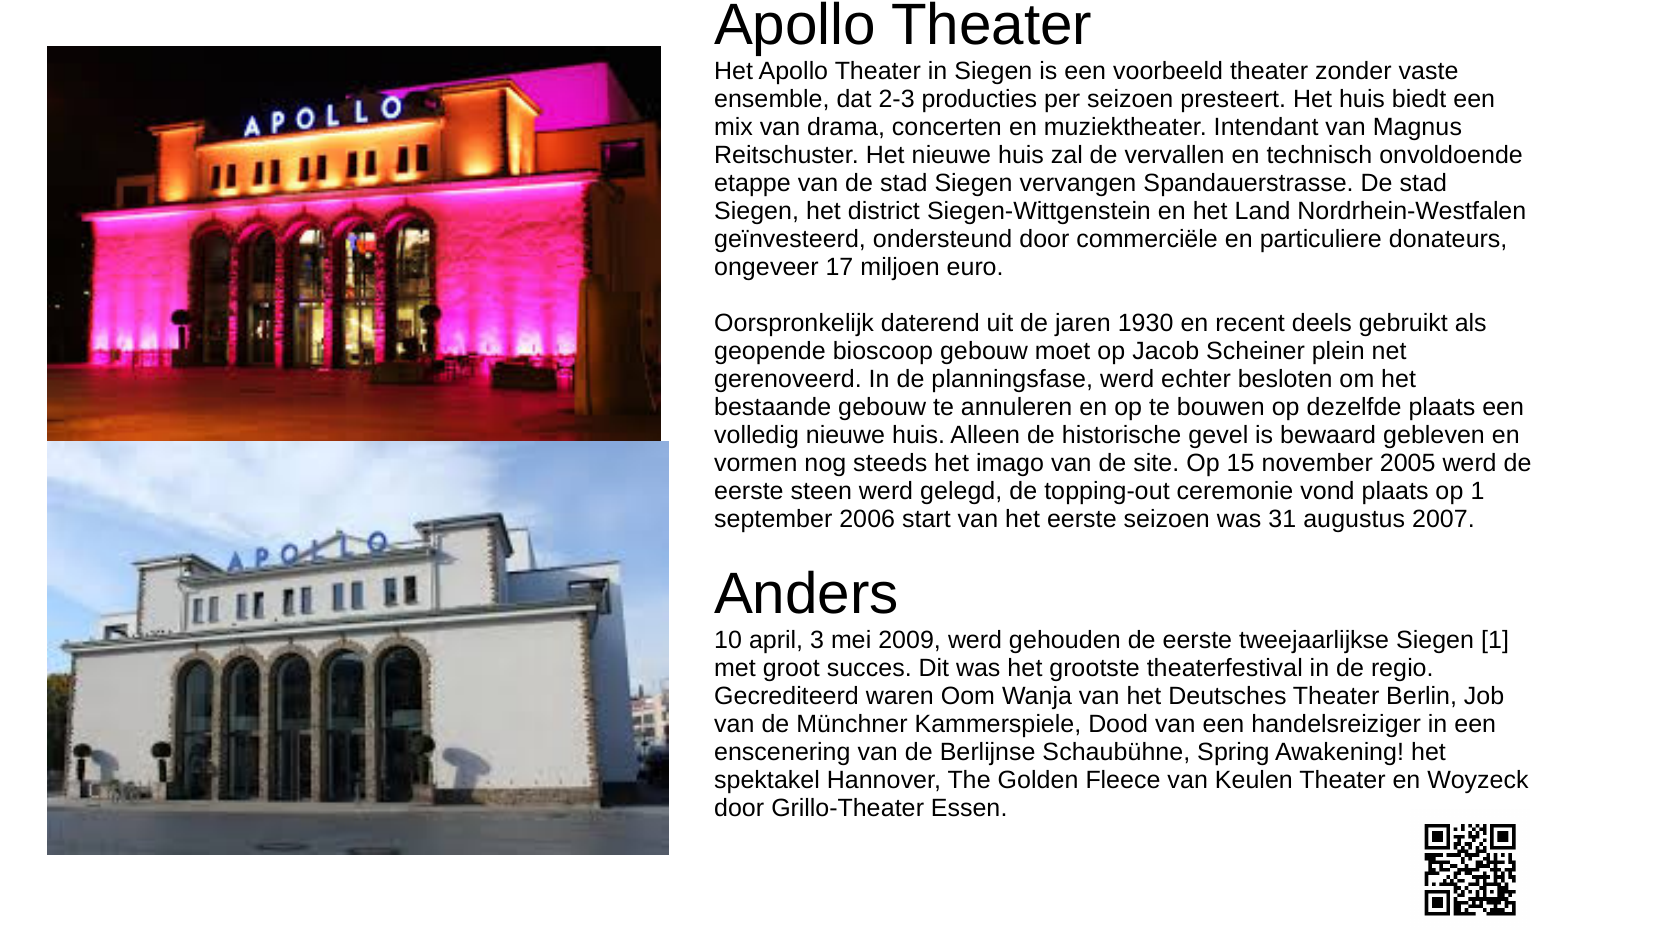

# Apollo Theater Het Apollo Theater in Siegen is een voorbeeld theater zonder vaste ensemble, dat 2-3 producties per seizoen presteert. Het huis biedt een mix van drama, concerten en muziektheater. Intendant van Magnus Reitschuster. Het nieuwe huis zal de vervallen en technisch onvoldoende etappe van de stad Siegen vervangen Spandauerstrasse. De stad Siegen, het district Siegen-Wittgenstein en het Land Nordrhein-Westfalen geïnvesteerd, ondersteund door commerciële en particuliere donateurs, ongeveer 17 miljoen euro. Oorspronkelijk daterend uit de jaren 1930 en recent deels gebruikt als geopende bioscoop gebouw moet op Jacob Scheiner plein net gerenoveerd. In de planningsfase, werd echter besloten om het bestaande gebouw te annuleren en op te bouwen op dezelfde plaats een volledig nieuwe huis. Alleen de historische gevel is bewaard gebleven en vormen nog steeds het imago van de site. Op 15 november 2005 werd de eerste steen werd gelegd, de topping-out ceremonie vond plaats op 1 september 2006 start van het eerste seizoen was 31 augustus 2007. Anders 10 april, 3 mei 2009, werd gehouden de eerste tweejaarlijkse Siegen [1] met groot succes. Dit was het grootste theaterfestival in de regio. Gecrediteerd waren Oom Wanja van het Deutsches Theater Berlin, Job van de Münchner Kammerspiele, Dood van een handelsreiziger in een enscenering van de Berlijnse Schaubühne, Spring Awakening! het spektakel Hannover, The Golden Fleece van Keulen Theater en Woyzeck door Grillo-Theater Essen.